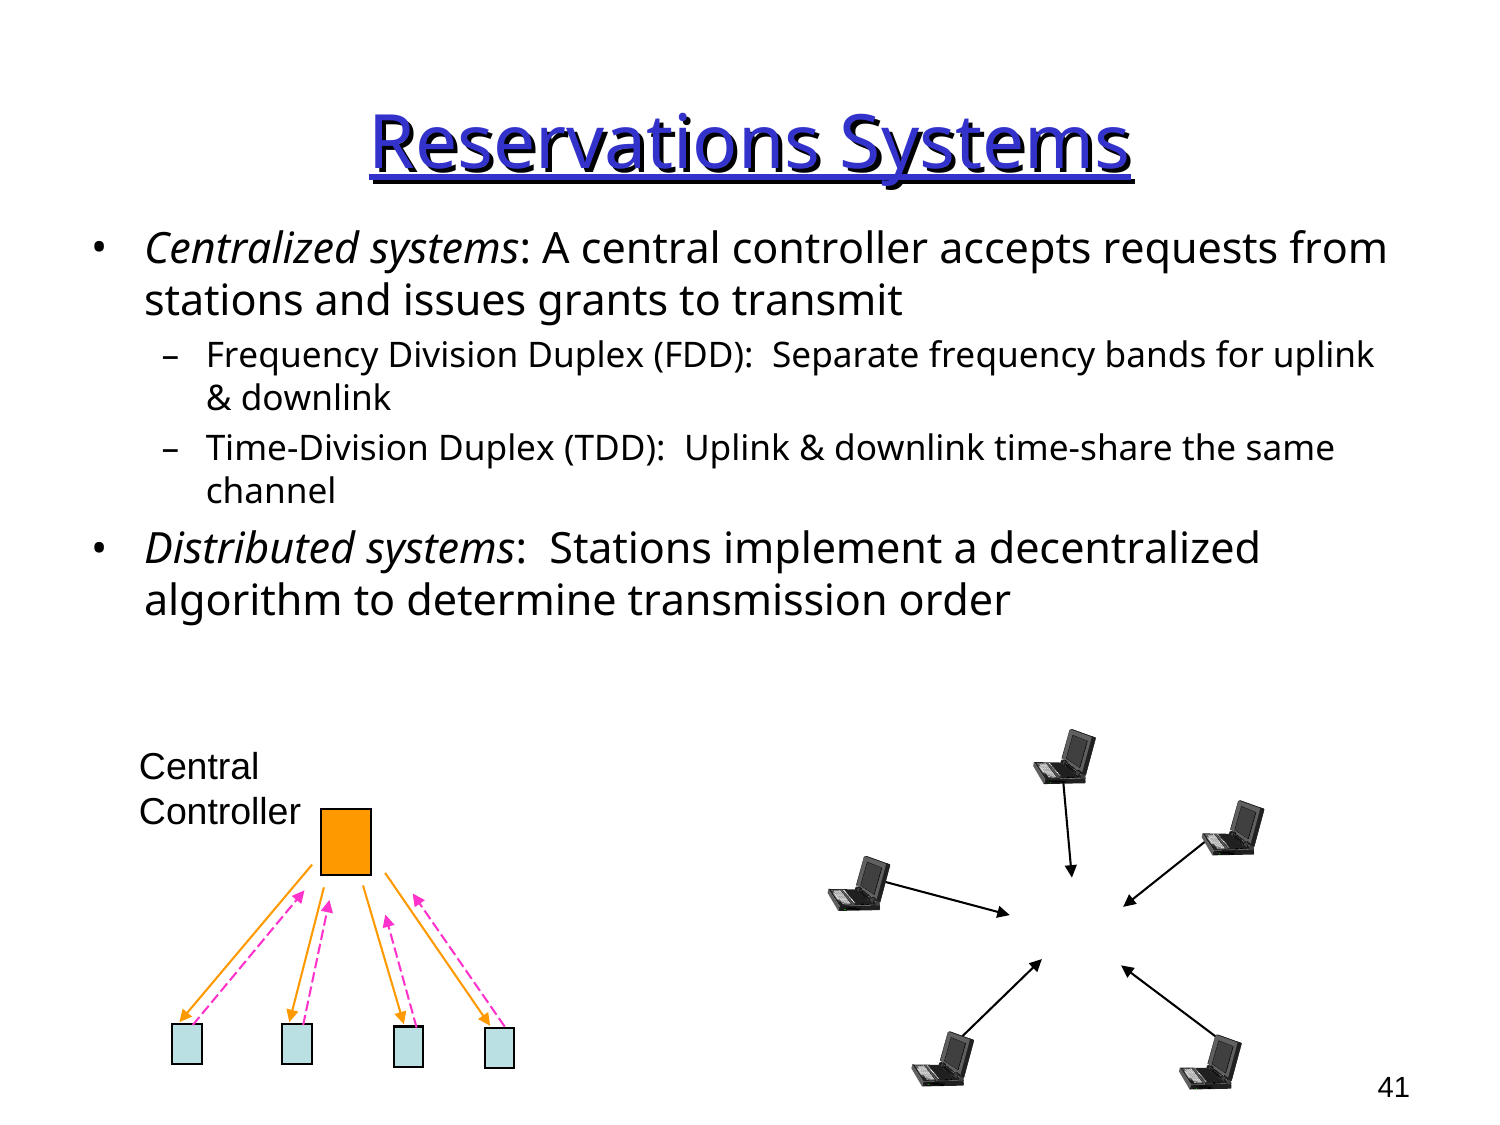

# Reservations Systems
Centralized systems: A central controller accepts requests from stations and issues grants to transmit
Frequency Division Duplex (FDD): Separate frequency bands for uplink & downlink
Time-Division Duplex (TDD): Uplink & downlink time-share the same channel
Distributed systems: Stations implement a decentralized algorithm to determine transmission order
Central
Controller
41